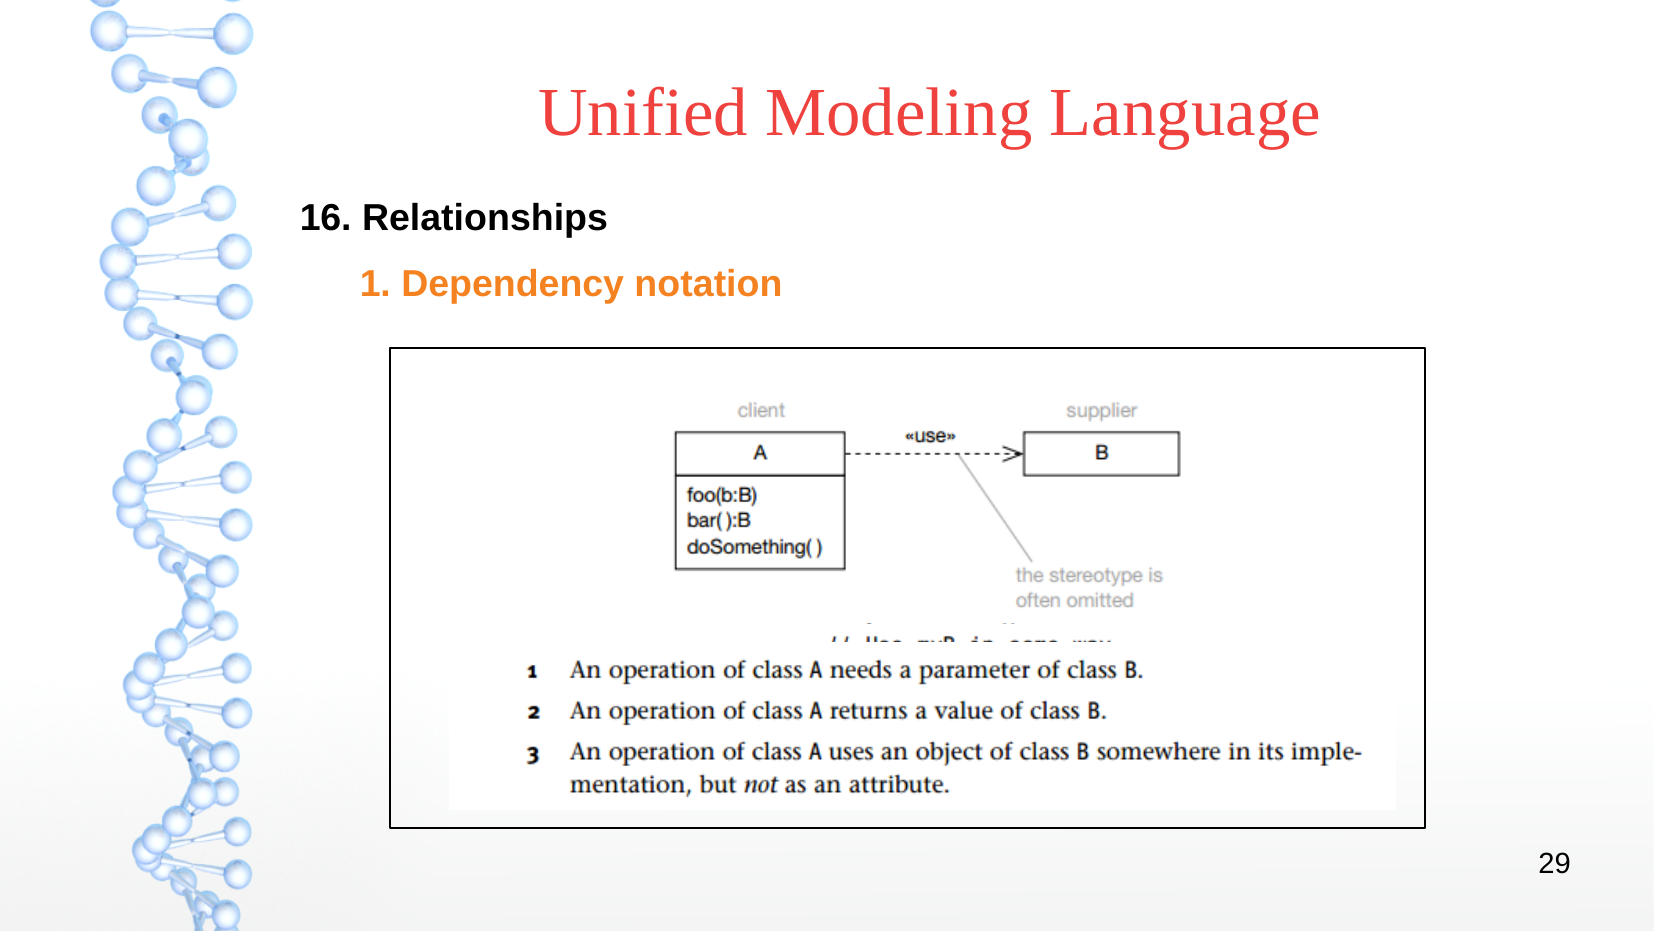

# Unified Modeling Language
16. Relationships
1. Dependency notation
29